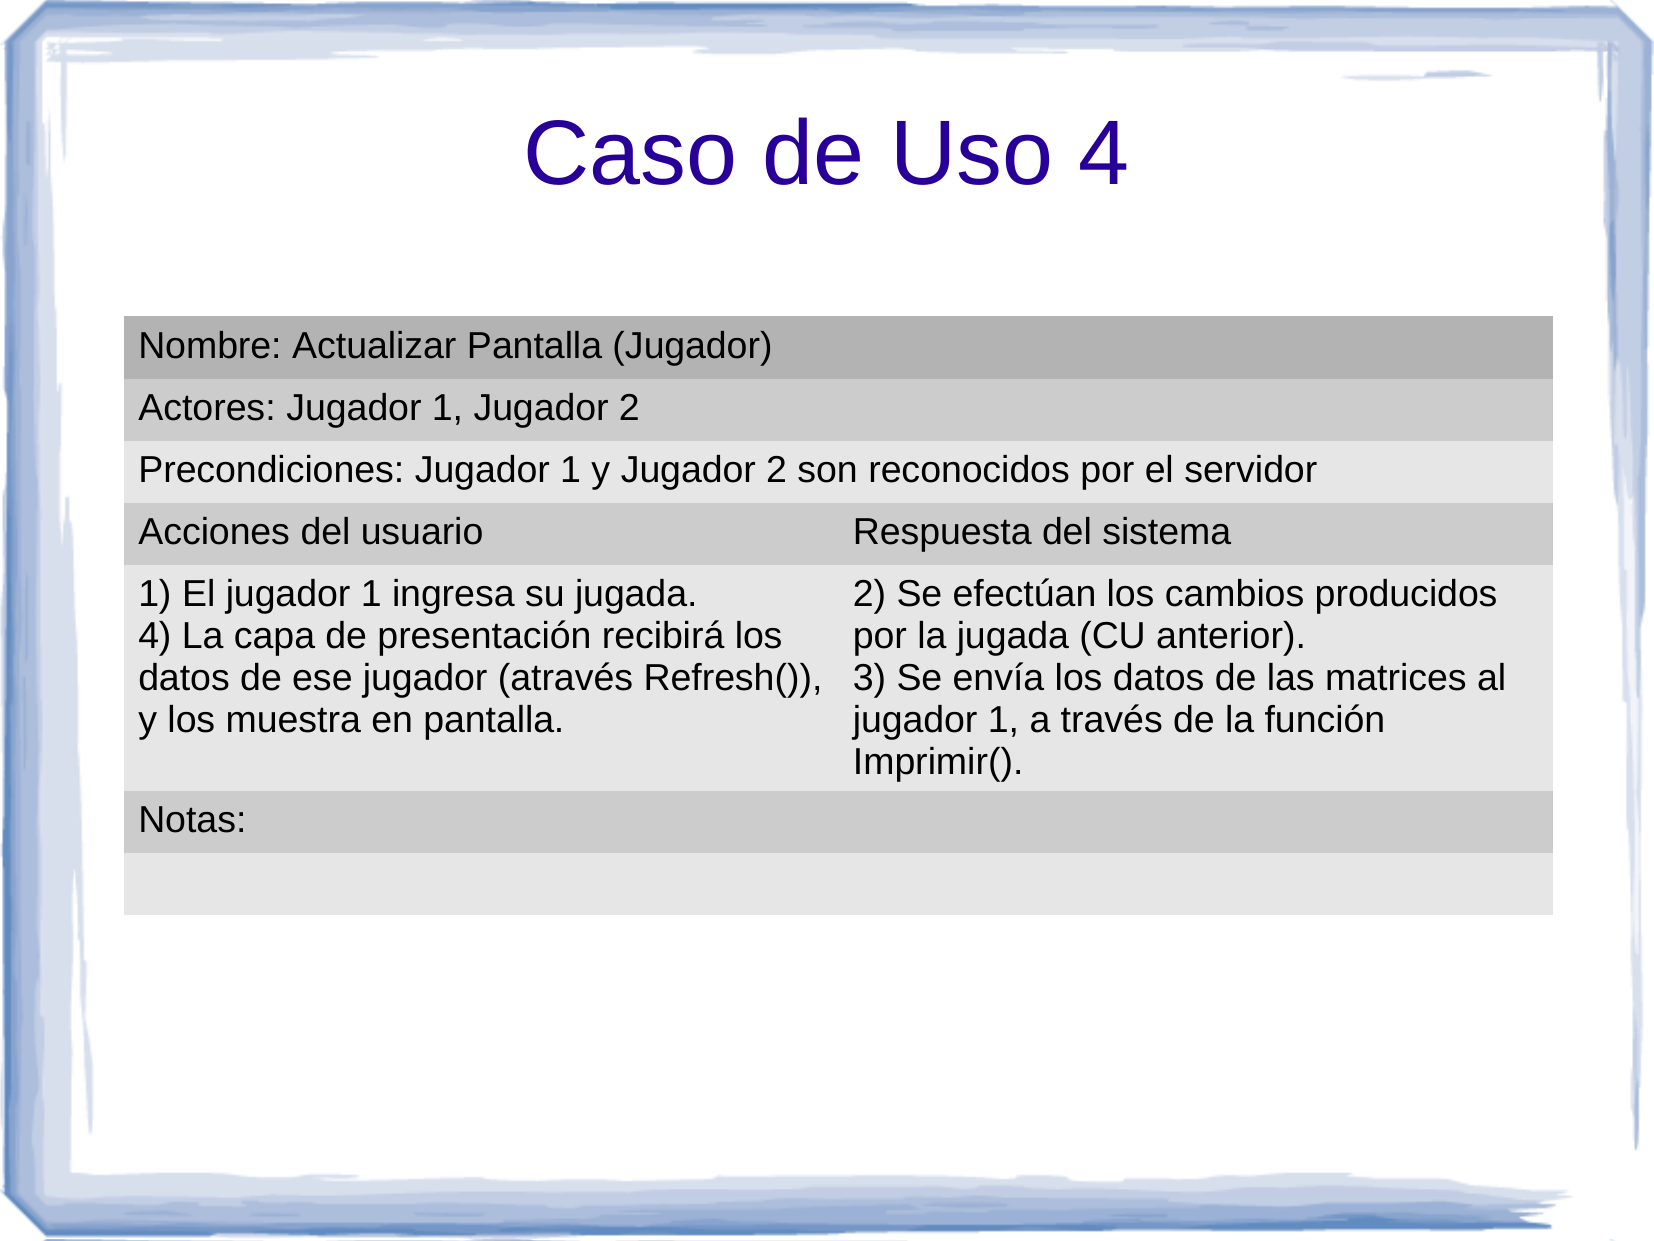

# Caso de Uso 4
| Nombre: Actualizar Pantalla (Jugador) | |
| --- | --- |
| Actores: Jugador 1, Jugador 2 | |
| Precondiciones: Jugador 1 y Jugador 2 son reconocidos por el servidor | |
| Acciones del usuario | Respuesta del sistema |
| 1) El jugador 1 ingresa su jugada. 4) La capa de presentación recibirá los datos de ese jugador (através Refresh()), y los muestra en pantalla. | 2) Se efectúan los cambios producidos por la jugada (CU anterior). 3) Se envía los datos de las matrices al jugador 1, a través de la función Imprimir(). |
| Notas: | |
| | |